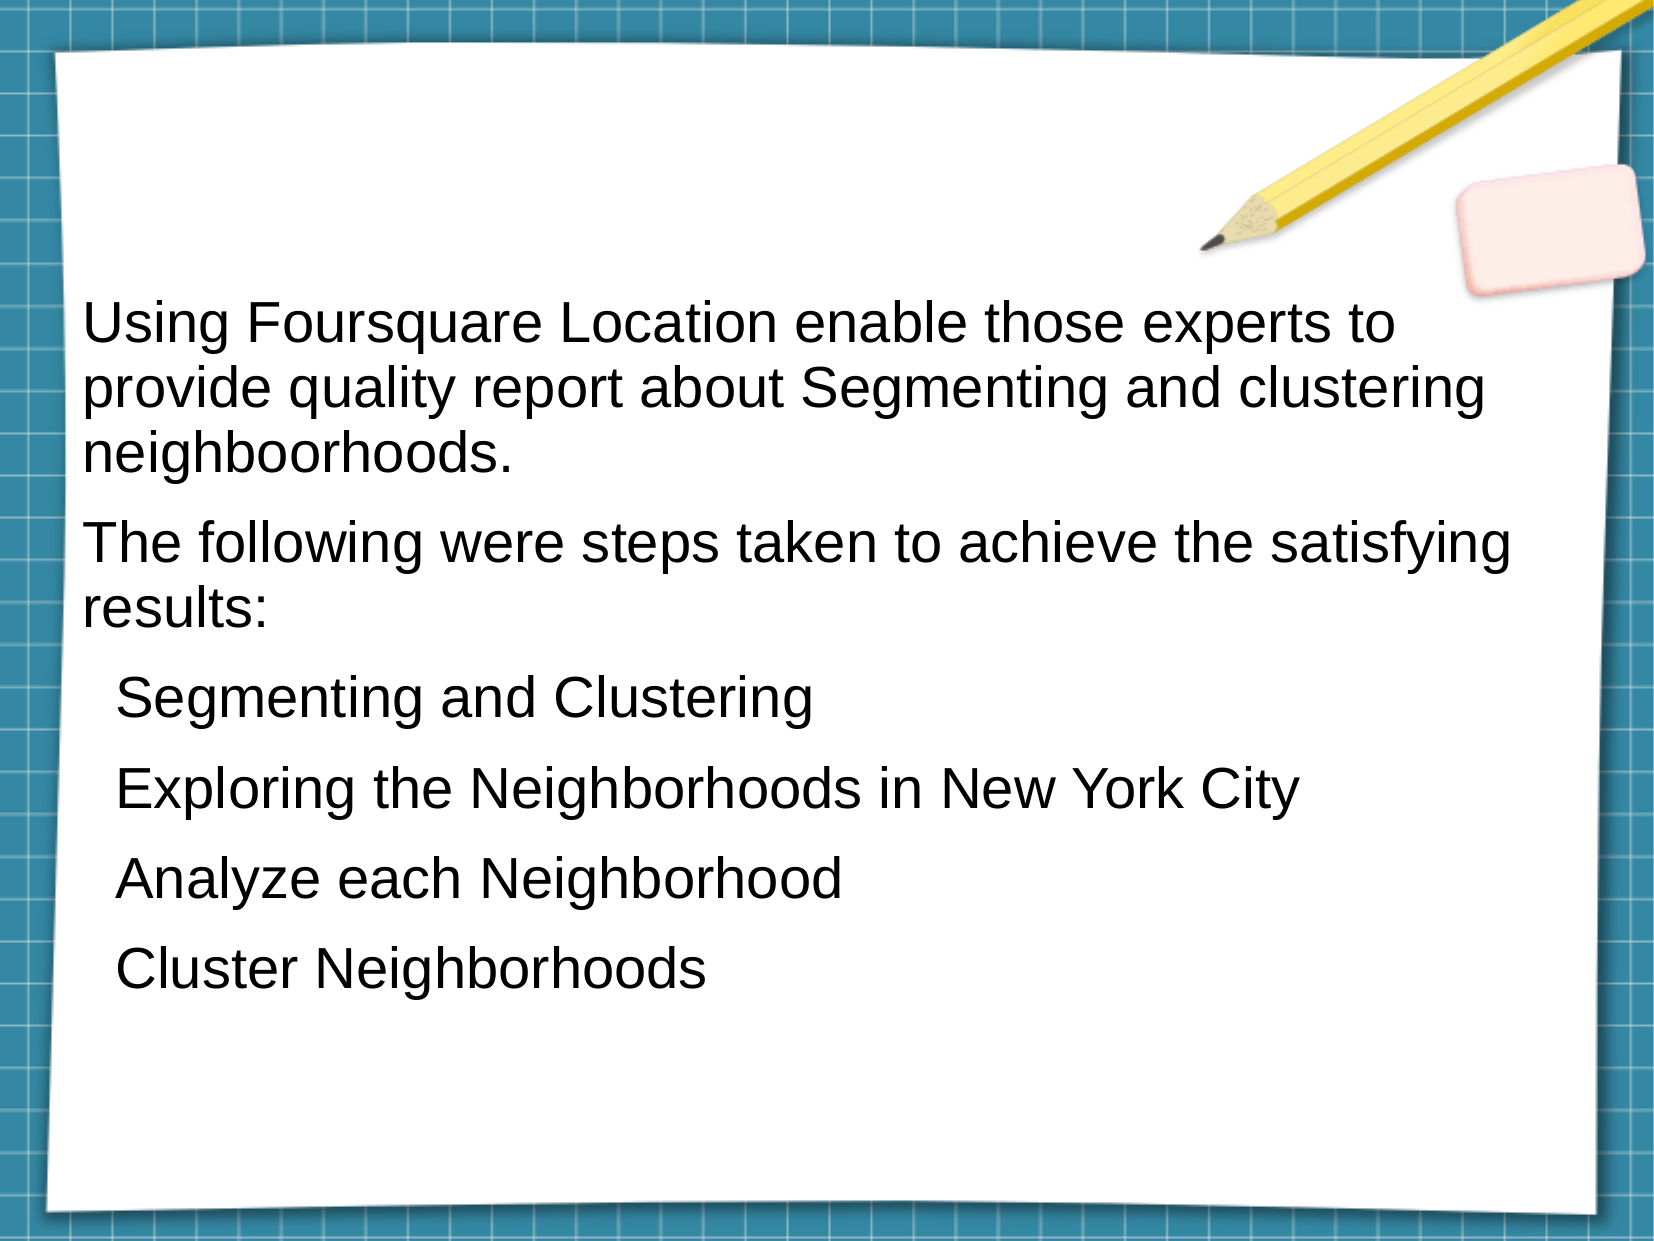

#
Using Foursquare Location enable those experts to provide quality report about Segmenting and clustering neighboorhoods.
The following were steps taken to achieve the satisfying results:
Segmenting and Clustering
Exploring the Neighborhoods in New York City
Analyze each Neighborhood
Cluster Neighborhoods